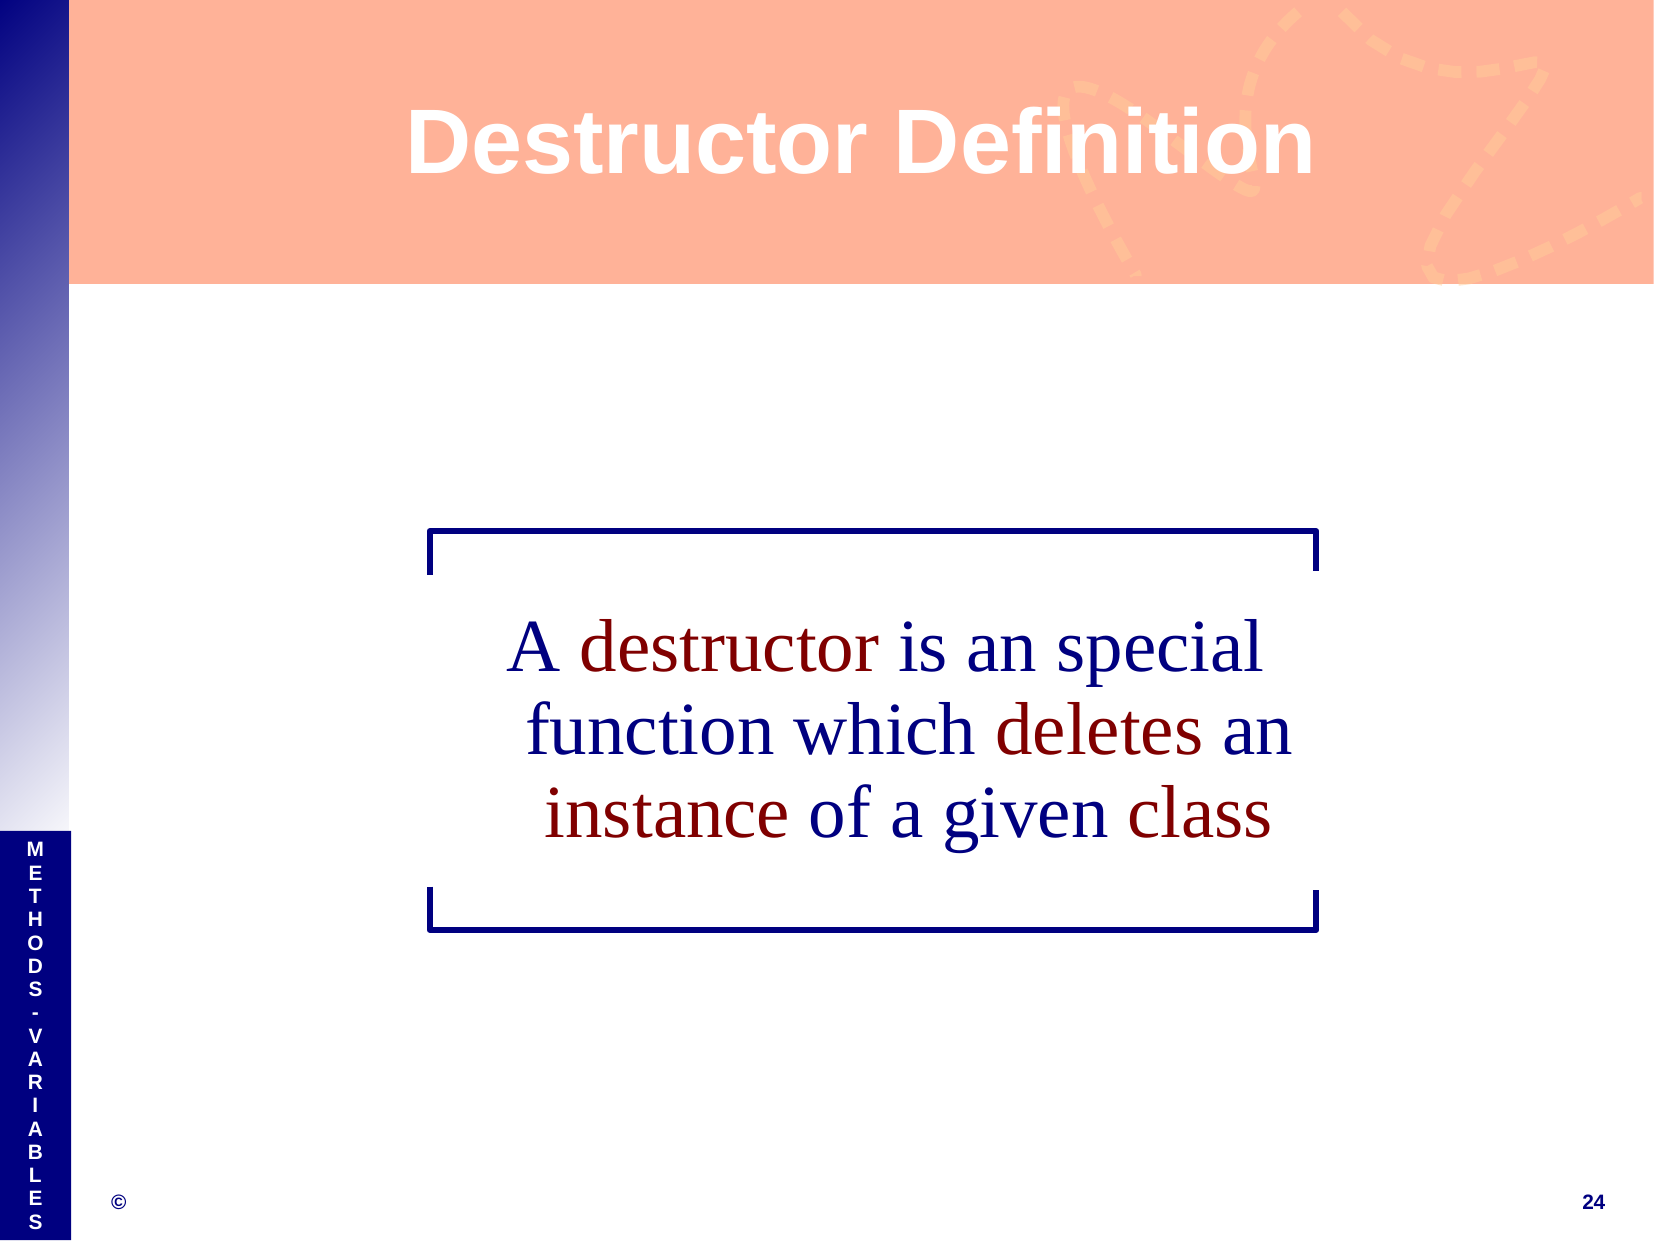

# Destructor Definition
A destructor is an special function which deletes an instance of a given class
M
E
T
H
O
D
S
-
V
A
R
I
A
B
L
E
S